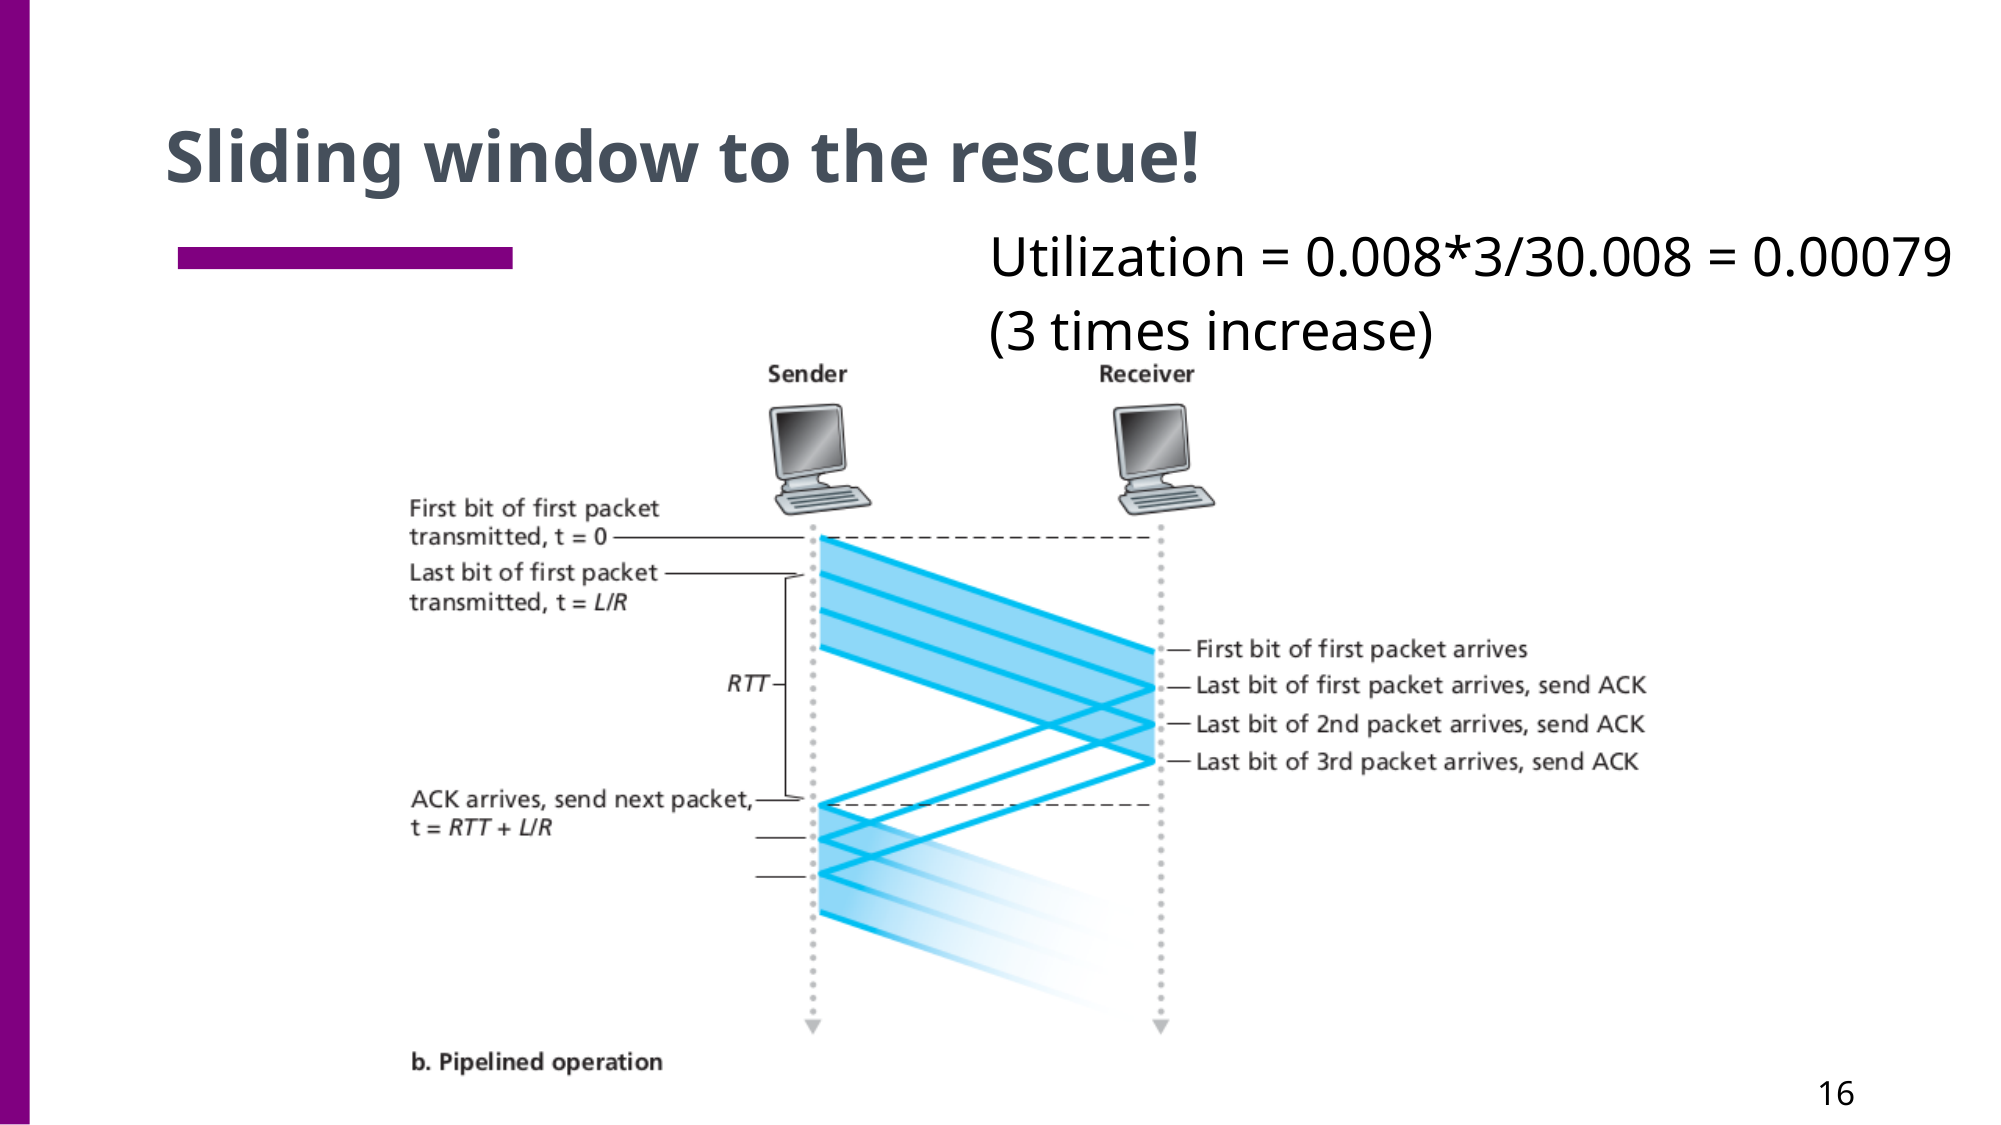

Sliding window to the rescue!
Utilization = 0.008*3/30.008 = 0.00079 (3 times increase)